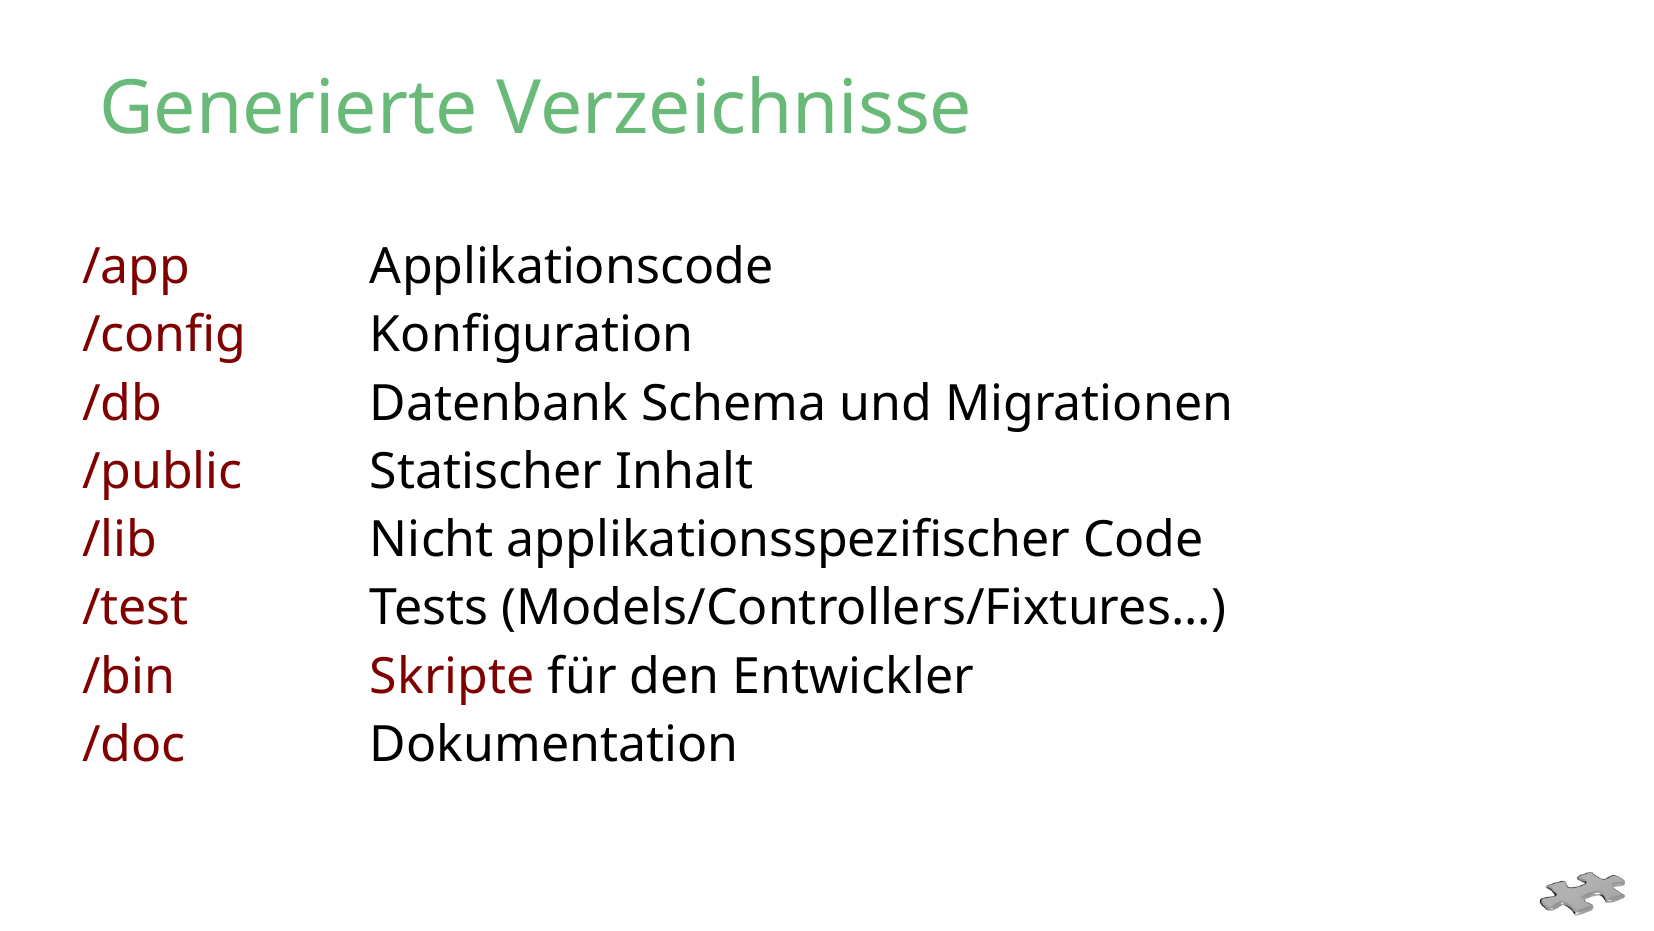

# Generierte Verzeichnisse
 /app	Applikationscode
 /config	Konfiguration
 /db	Datenbank Schema und Migrationen
 /public	Statischer Inhalt
 /lib	Nicht applikationsspezifischer Code
 /test	Tests (Models/Controllers/Fixtures...)
 /bin	Skripte für den Entwickler
 /doc	Dokumentation